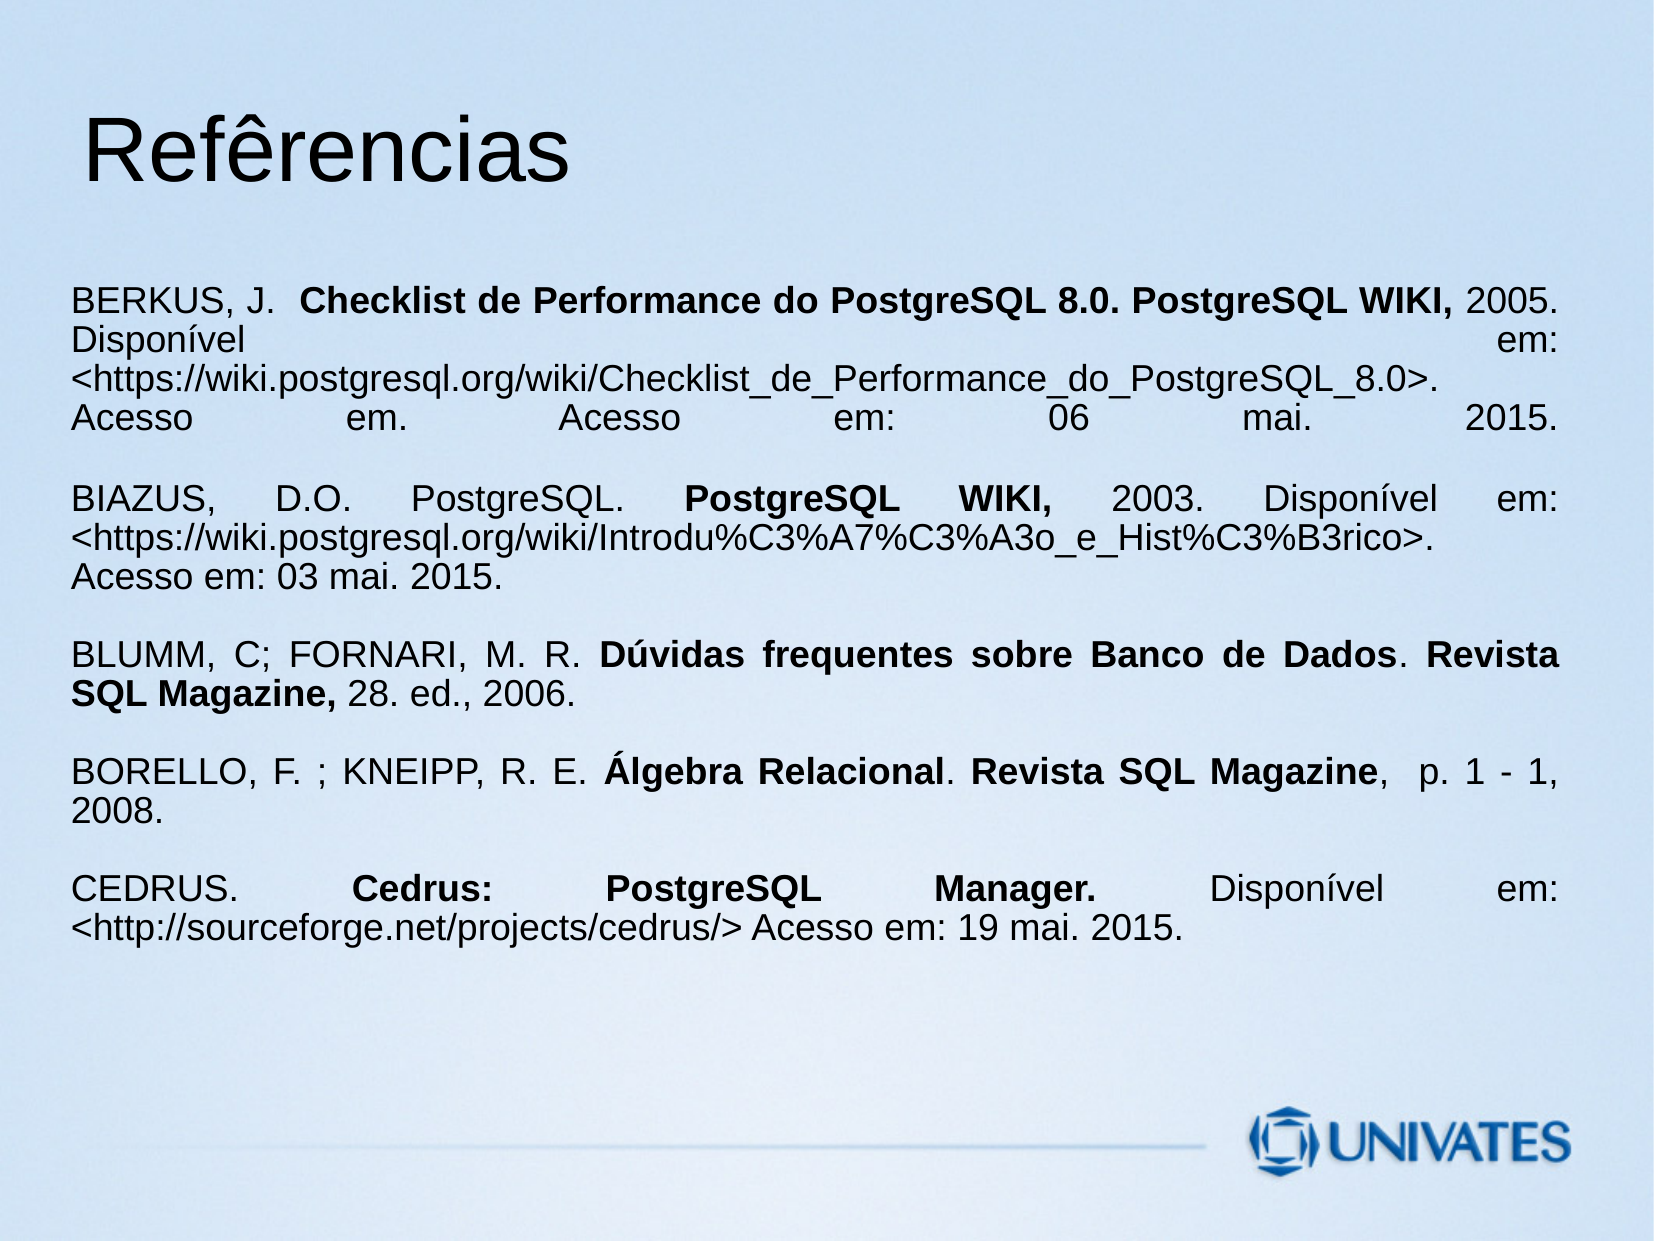

# Refêrencias
BERKUS, J. Checklist de Performance do PostgreSQL 8.0. PostgreSQL WIKI, 2005. Disponível em: <https://wiki.postgresql.org/wiki/Checklist_de_Performance_do_PostgreSQL_8.0>. Acesso em. Acesso em: 06 mai. 2015.
BIAZUS, D.O. PostgreSQL. PostgreSQL WIKI, 2003. Disponível em: <https://wiki.postgresql.org/wiki/Introdu%C3%A7%C3%A3o_e_Hist%C3%B3rico>. Acesso em: 03 mai. 2015.
BLUMM, C; FORNARI, M. R. Dúvidas frequentes sobre Banco de Dados. Revista SQL Magazine, 28. ed., 2006.
BORELLO, F. ; KNEIPP, R. E. Álgebra Relacional. Revista SQL Magazine, p. 1 - 1, 2008.
CEDRUS. Cedrus: PostgreSQL Manager. Disponível em: <http://sourceforge.net/projects/cedrus/> Acesso em: 19 mai. 2015.